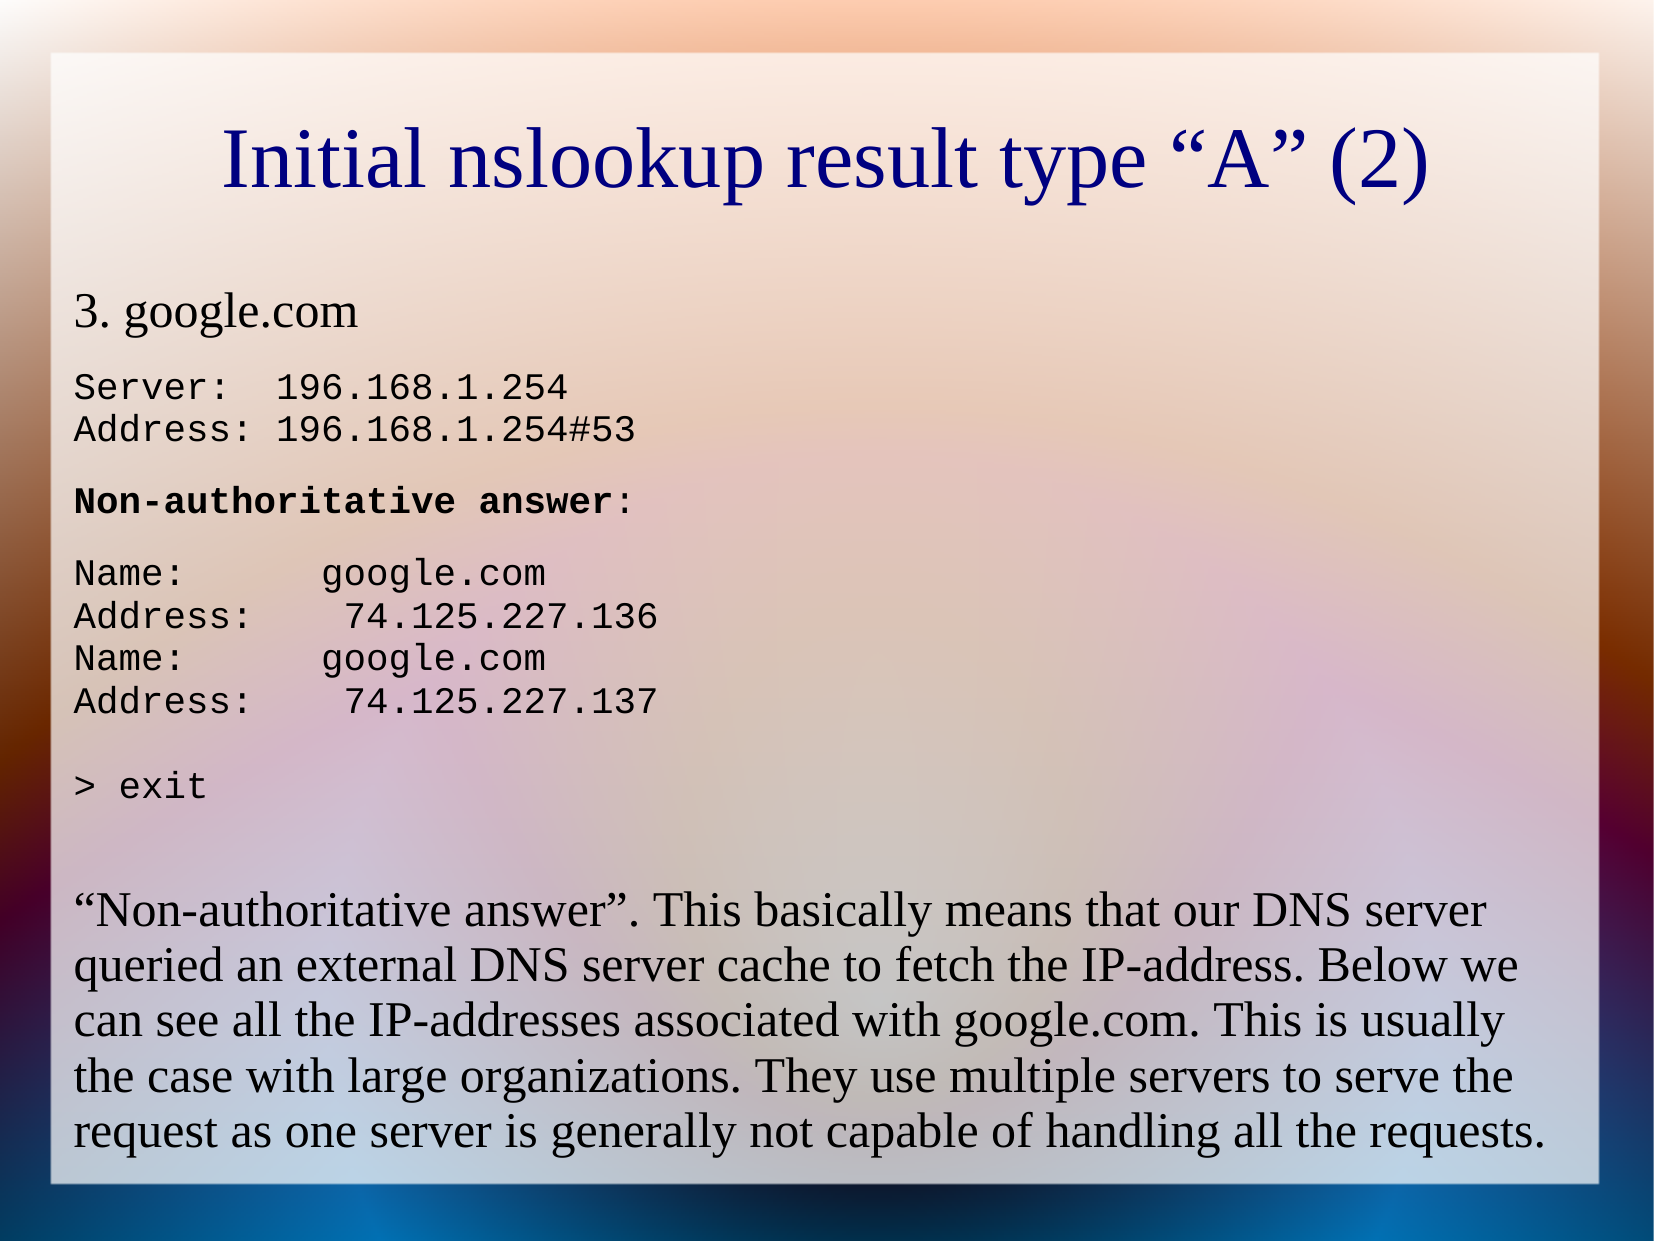

# Initial nslookup result type “A” (2)
3. google.com
Server: 196.168.1.254
Address: 196.168.1.254#53
Non-authoritative answer:
Name: google.com
Address: 74.125.227.136
Name: google.com
Address: 74.125.227.137
> exit
“Non-authoritative answer”. This basically means that our DNS server queried an external DNS server cache to fetch the IP-address. Below we can see all the IP-addresses associated with google.com. This is usually the case with large organizations. They use multiple servers to serve the request as one server is generally not capable of handling all the requests.